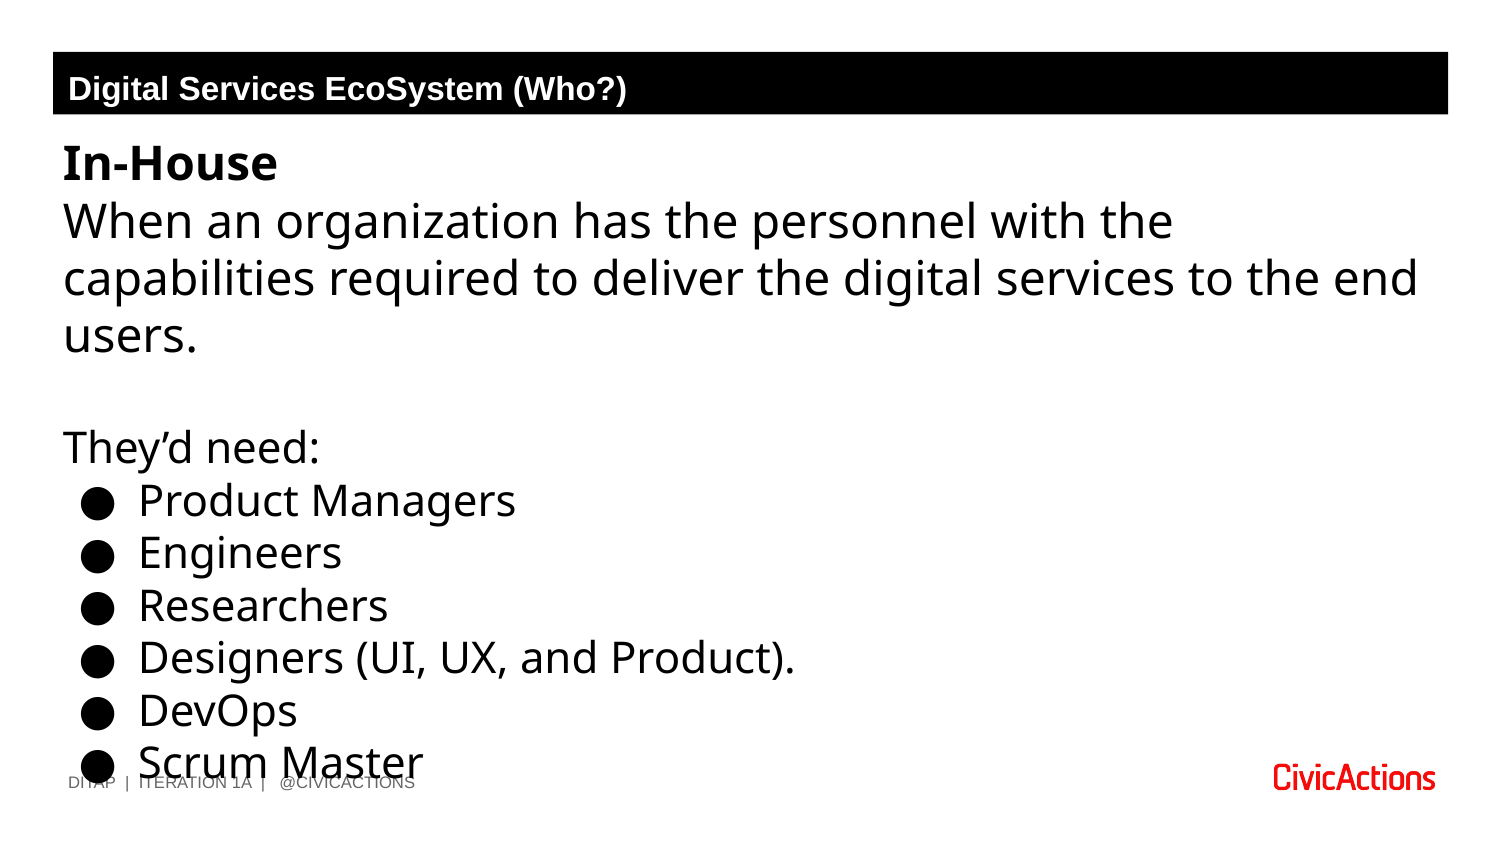

Digital Services EcoSystem (Who?)
# In-House
When an organization has the personnel with the capabilities required to deliver the digital services to the end users.
They’d need:
Product Managers
Engineers
Researchers
Designers (UI, UX, and Product).
DevOps
Scrum Master